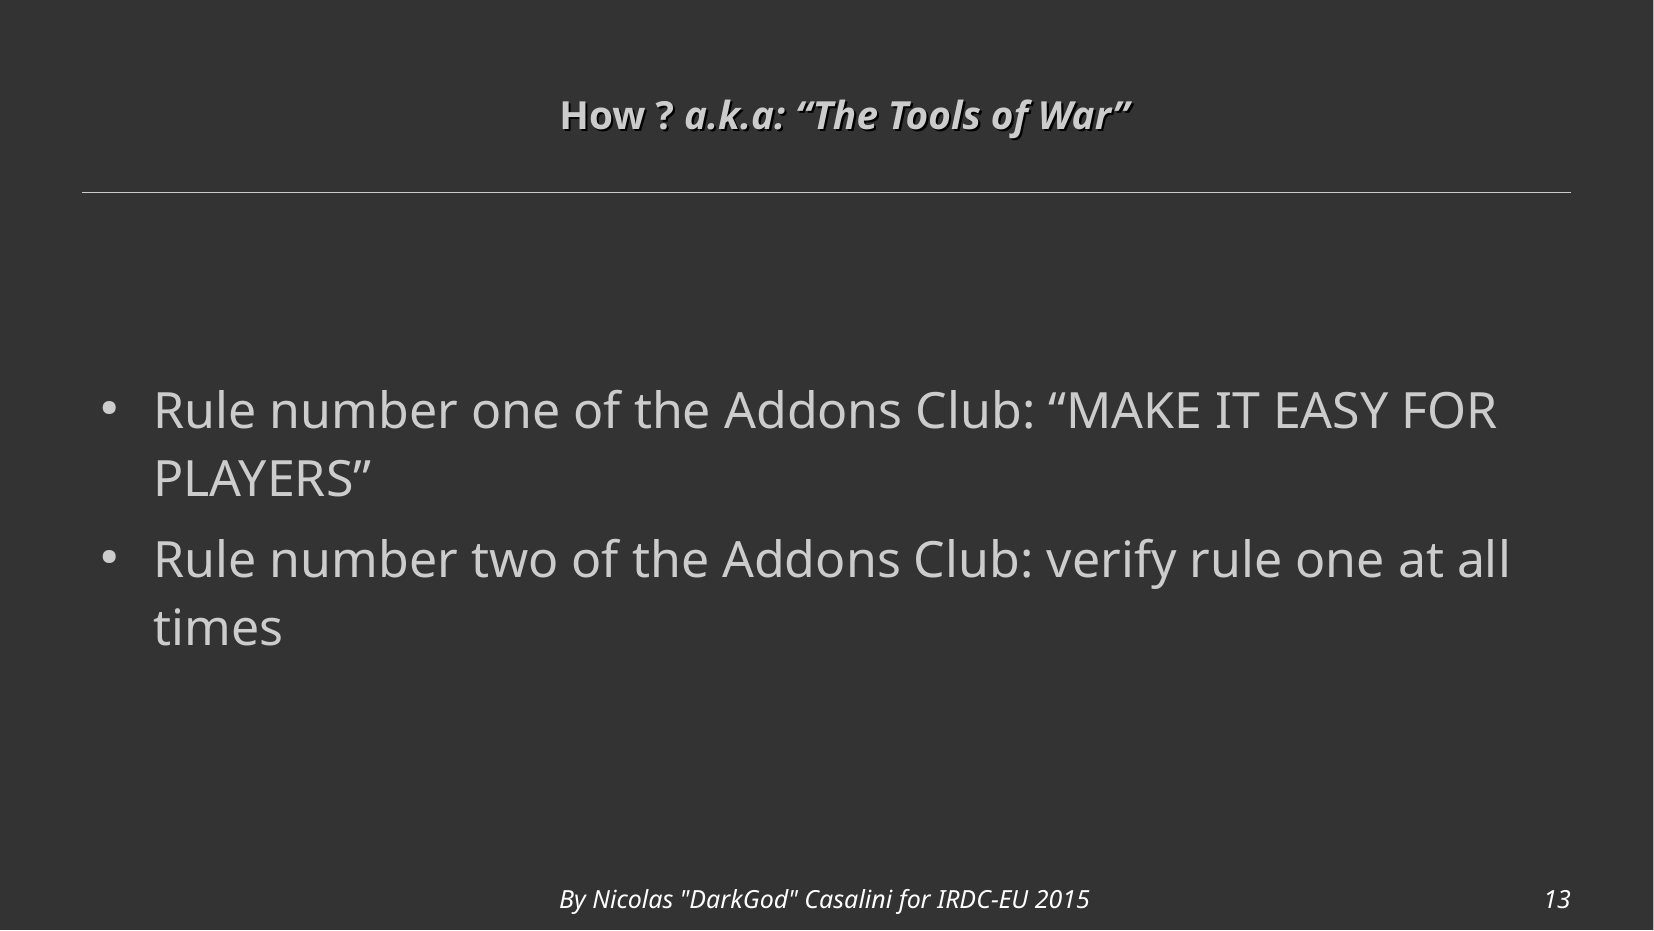

# How ? a.k.a: “The Tools of War”
Rule number one of the Addons Club: “MAKE IT EASY FOR PLAYERS”
Rule number two of the Addons Club: verify rule one at all times
By Nicolas "DarkGod" Casalini for IRDC-EU 2015
13